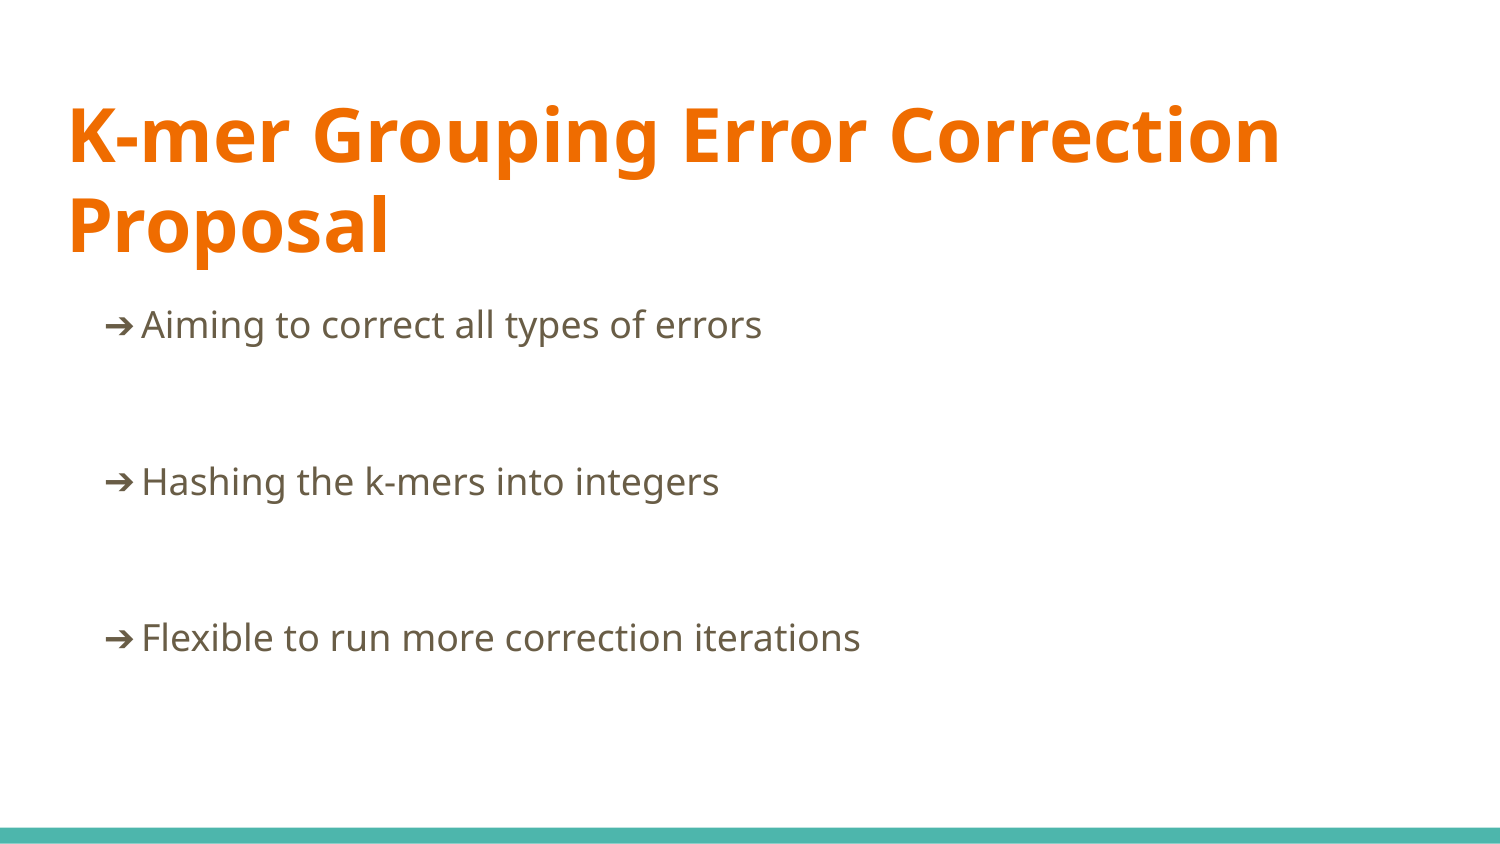

# K-mer Grouping Error Correction Proposal
Aiming to correct all types of errors
Hashing the k-mers into integers
Flexible to run more correction iterations